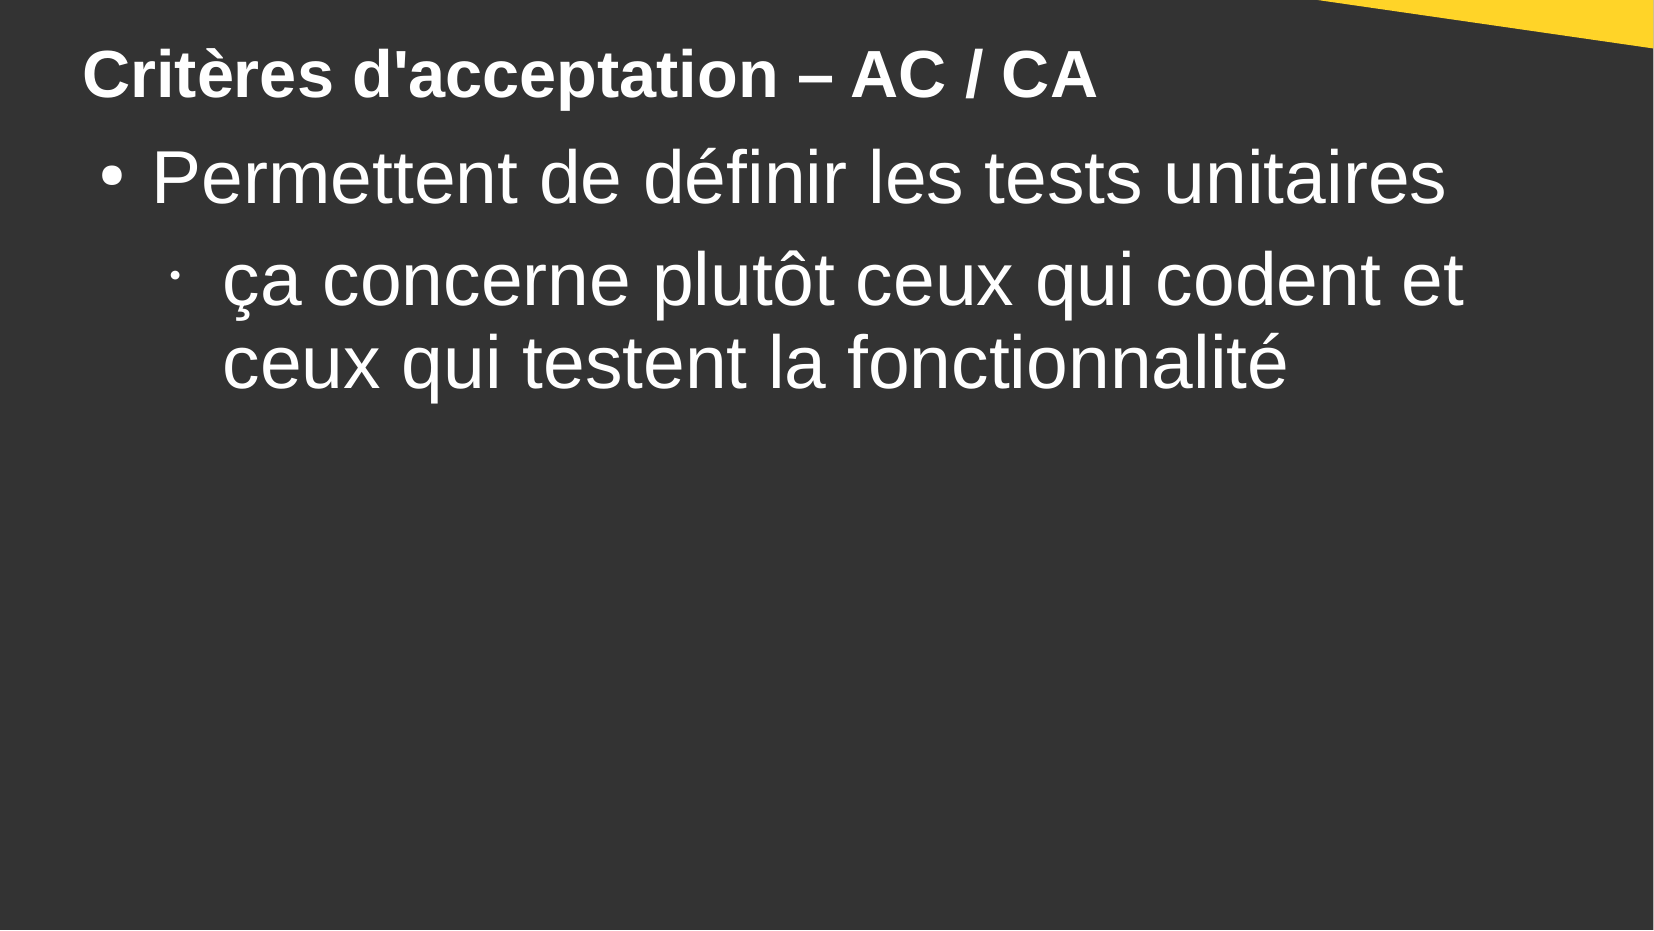

# Critères d'acceptation – AC / CA
Permettent de définir les tests unitaires
ça concerne plutôt ceux qui codent et ceux qui testent la fonctionnalité